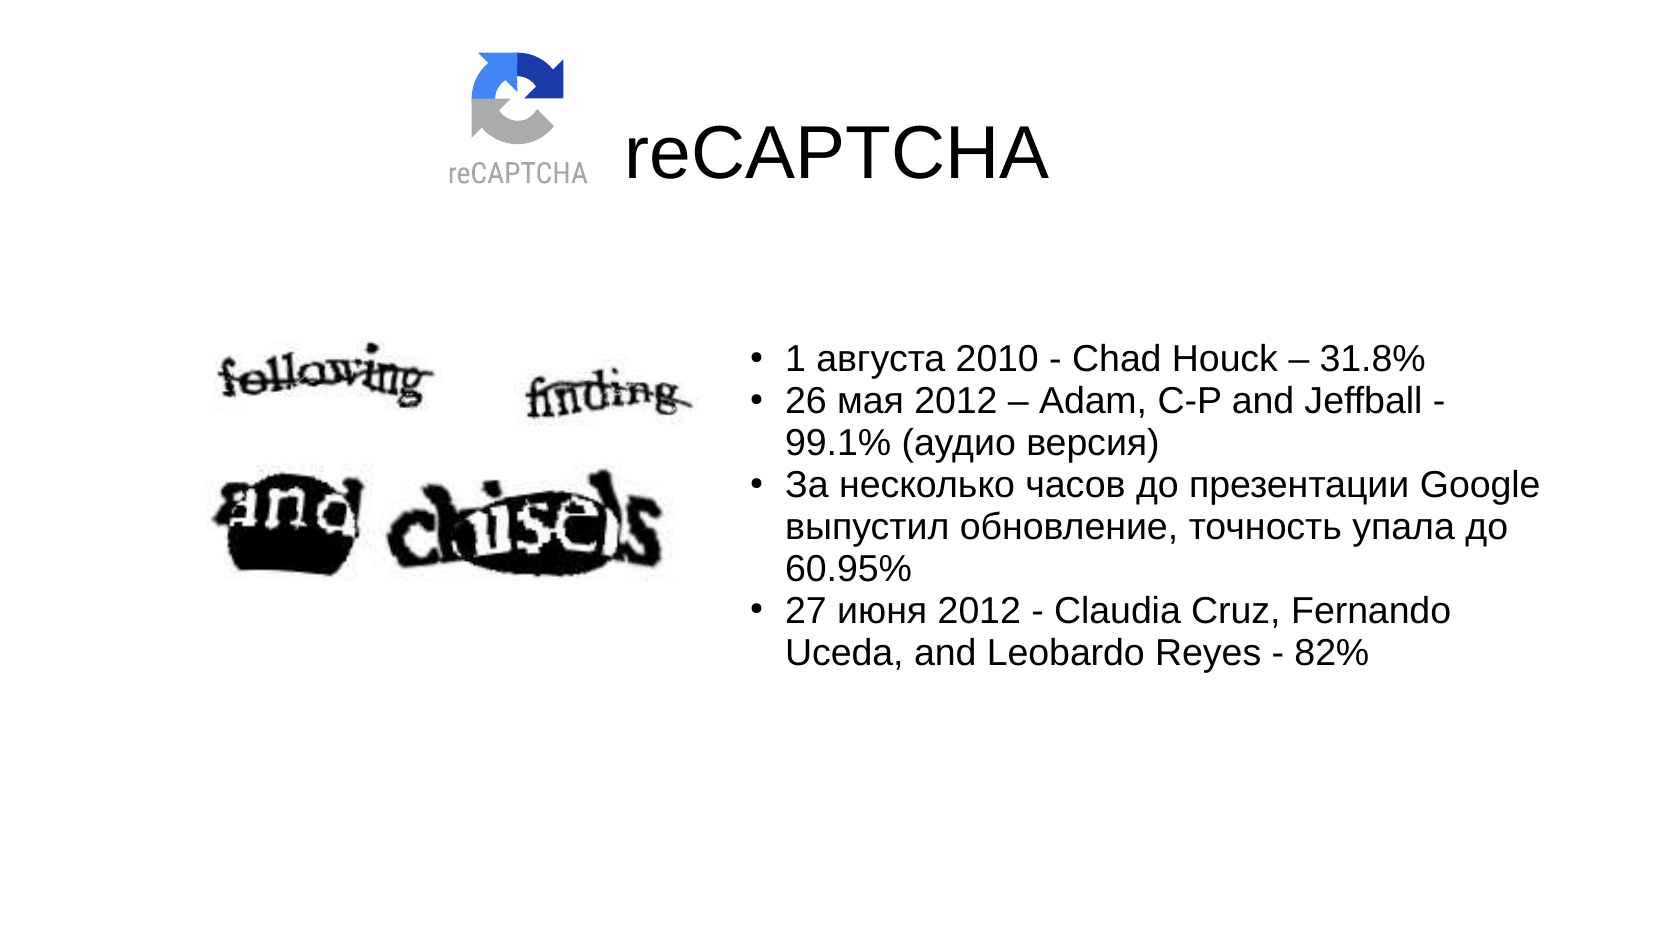

# reCAPTCHA
1 августа 2010 - Chad Houck – 31.8%
26 мая 2012 – Adam, C-P and Jeffball - 99.1% (аудио версия)
За несколько часов до презентации Google выпустил обновление, точность упала до 60.95%
27 июня 2012 - Claudia Cruz, Fernando Uceda, and Leobardo Reyes - 82%